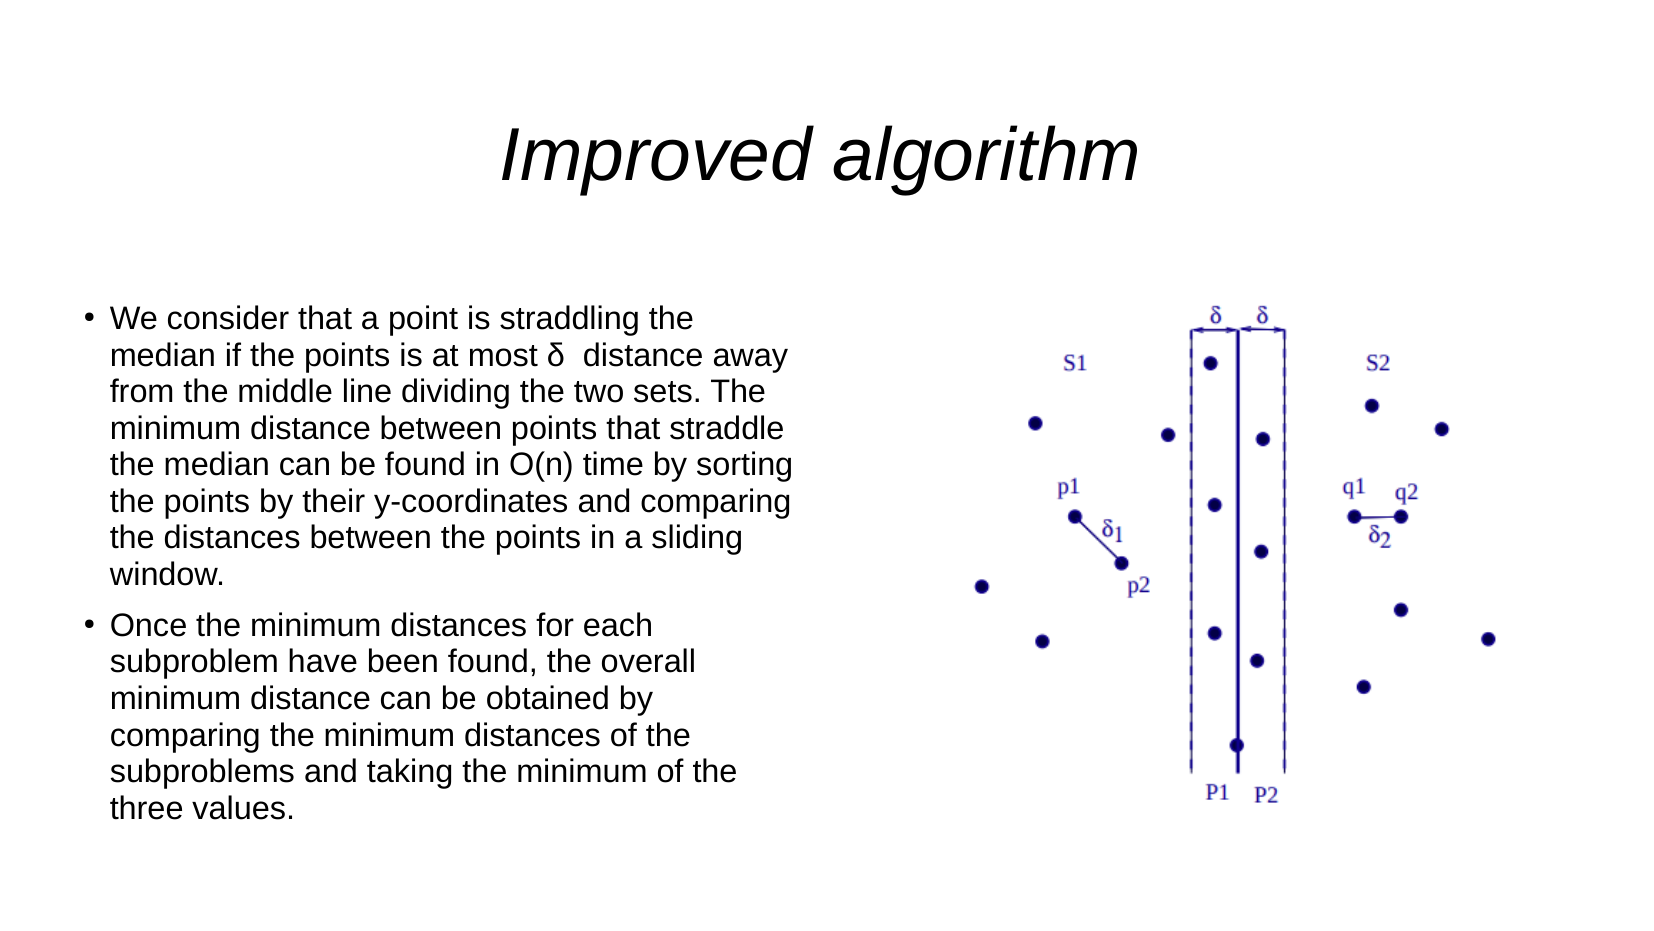

# Improved algorithm
We consider that a point is straddling the median if the points is at most δ distance away from the middle line dividing the two sets. The minimum distance between points that straddle the median can be found in O(n) time by sorting the points by their y-coordinates and comparing the distances between the points in a sliding window.
Once the minimum distances for each subproblem have been found, the overall minimum distance can be obtained by comparing the minimum distances of the subproblems and taking the minimum of the three values.